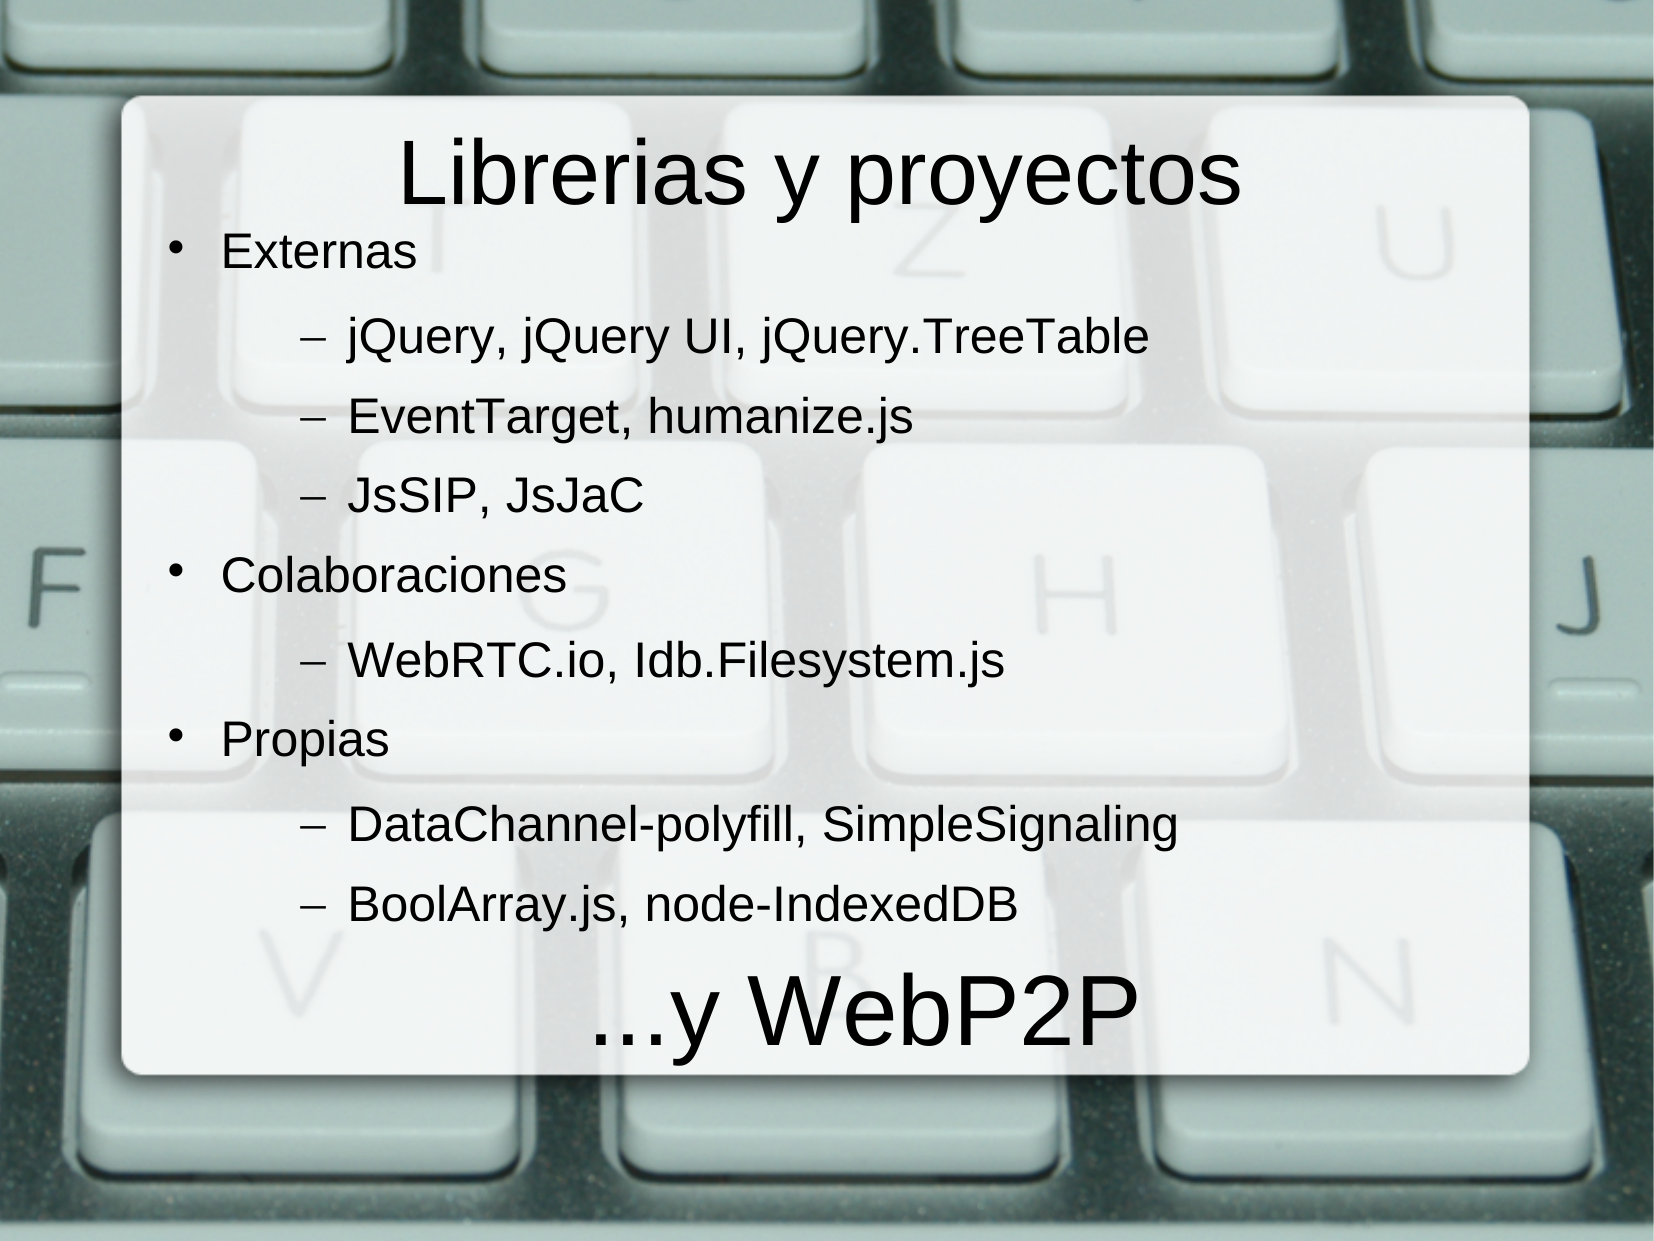

Librerias y proyectos
# Externas
jQuery, jQuery UI, jQuery.TreeTable
EventTarget, humanize.js
JsSIP, JsJaC
Colaboraciones
WebRTC.io, Idb.Filesystem.js
Propias
DataChannel-polyfill, SimpleSignaling
BoolArray.js, node-IndexedDB
...y WebP2P